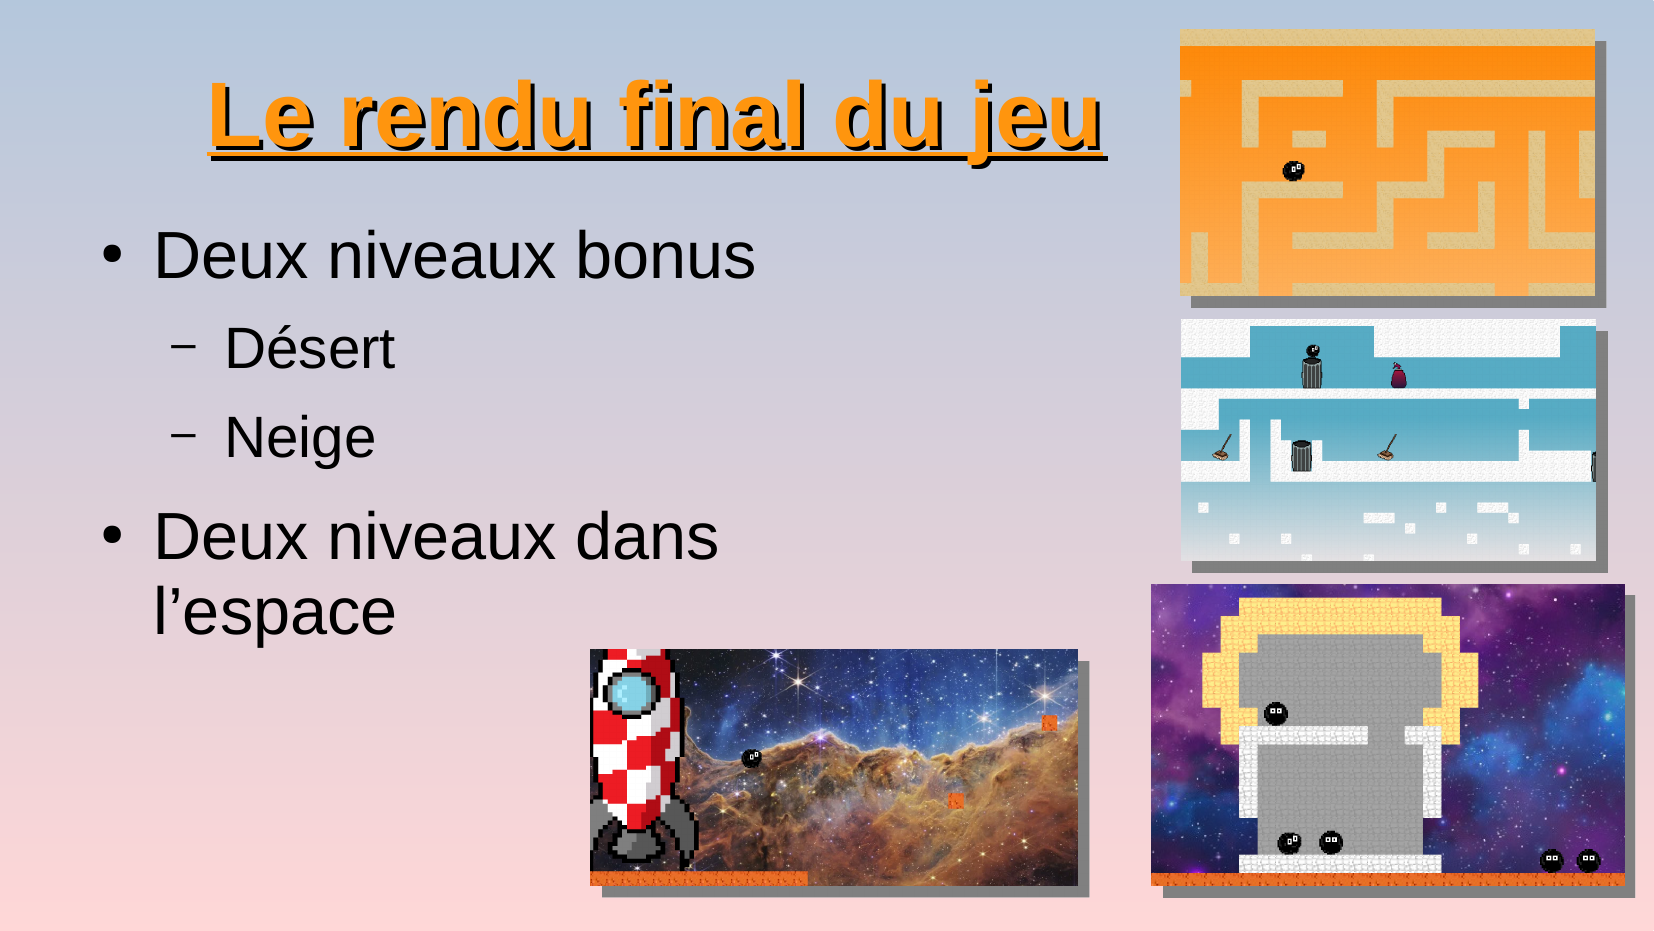

# Le rendu final du jeu
Deux niveaux bonus
Désert
Neige
Deux niveaux dans l’espace